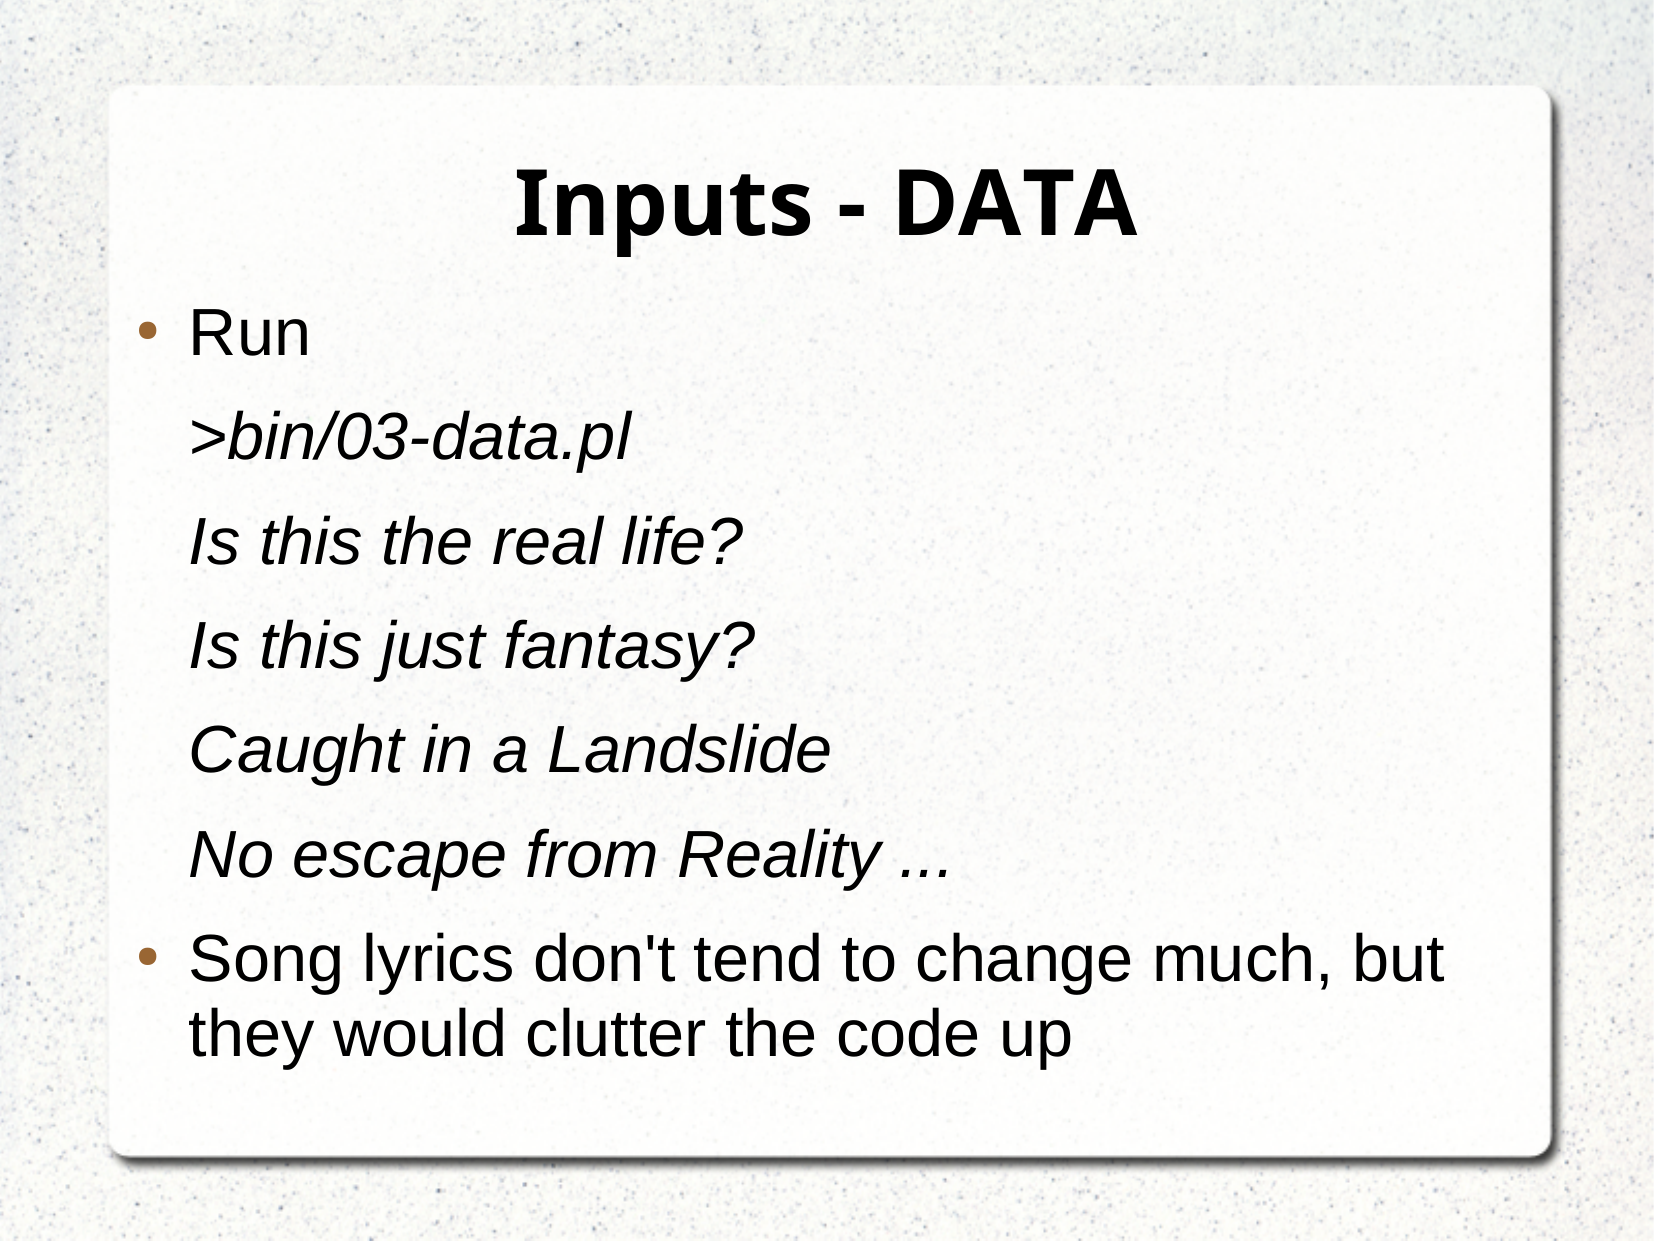

# Inputs - DATA
Run
>bin/03-data.pl
Is this the real life?
Is this just fantasy?
Caught in a Landslide
No escape from Reality ...
Song lyrics don't tend to change much, but they would clutter the code up